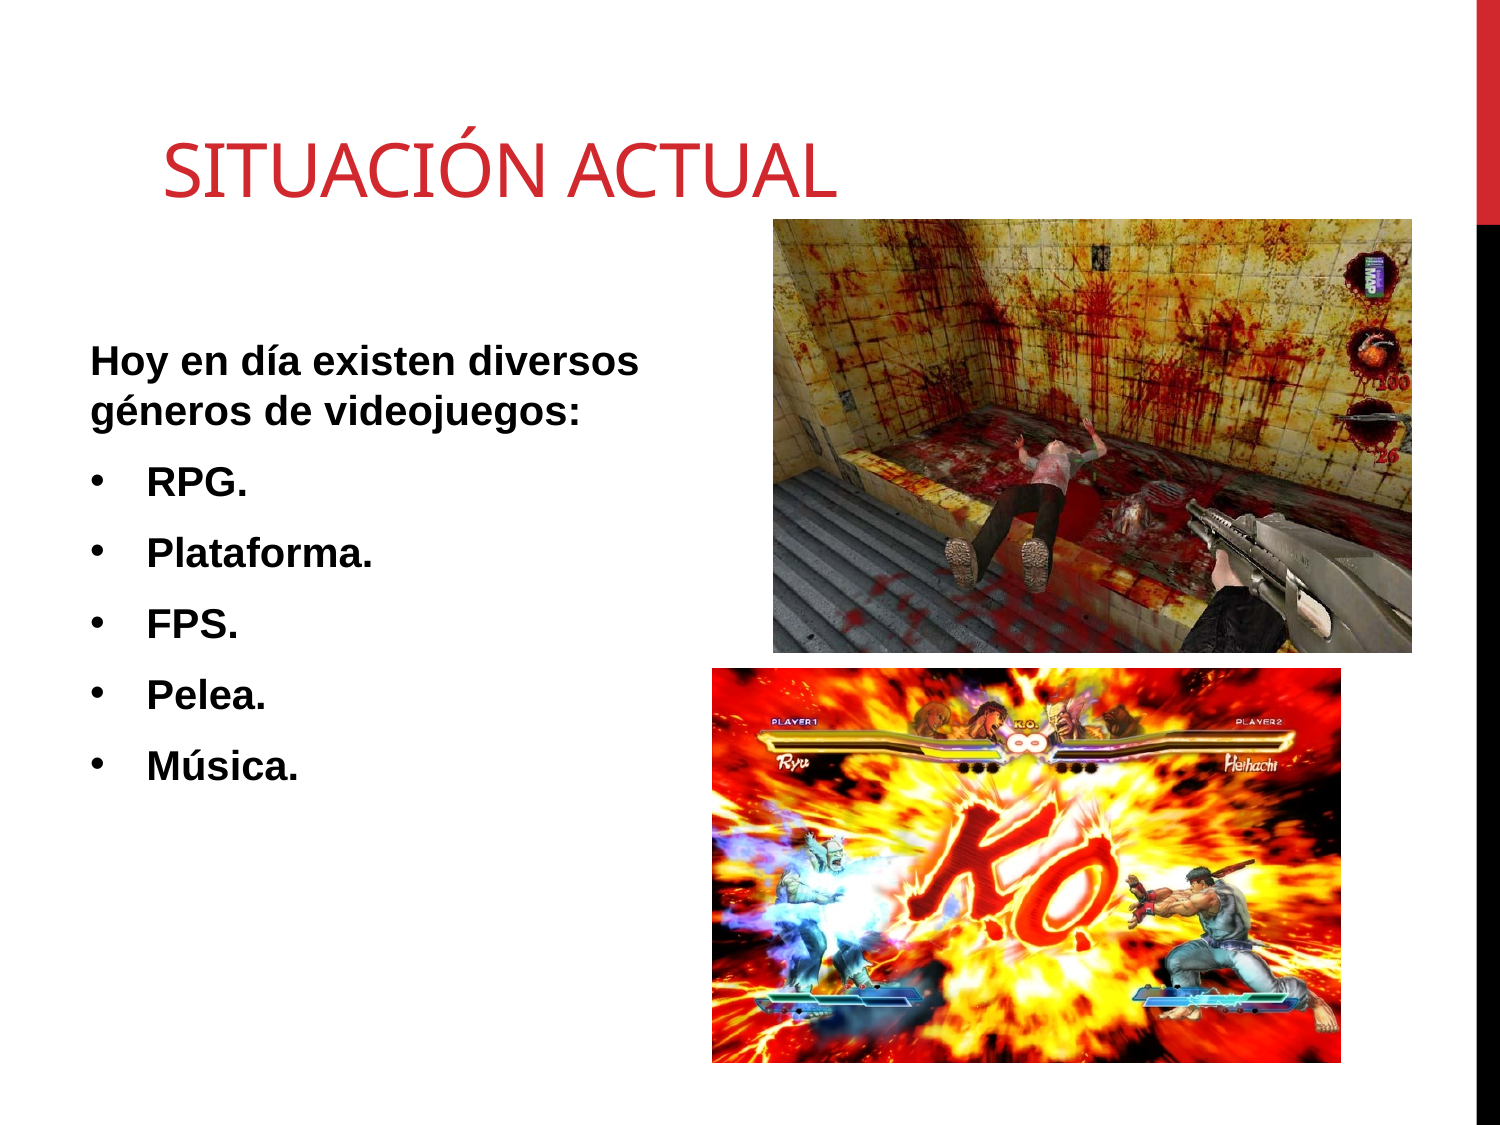

# Situación Actual
Hoy en día existen diversos géneros de videojuegos:
RPG.
Plataforma.
FPS.
Pelea.
Música.